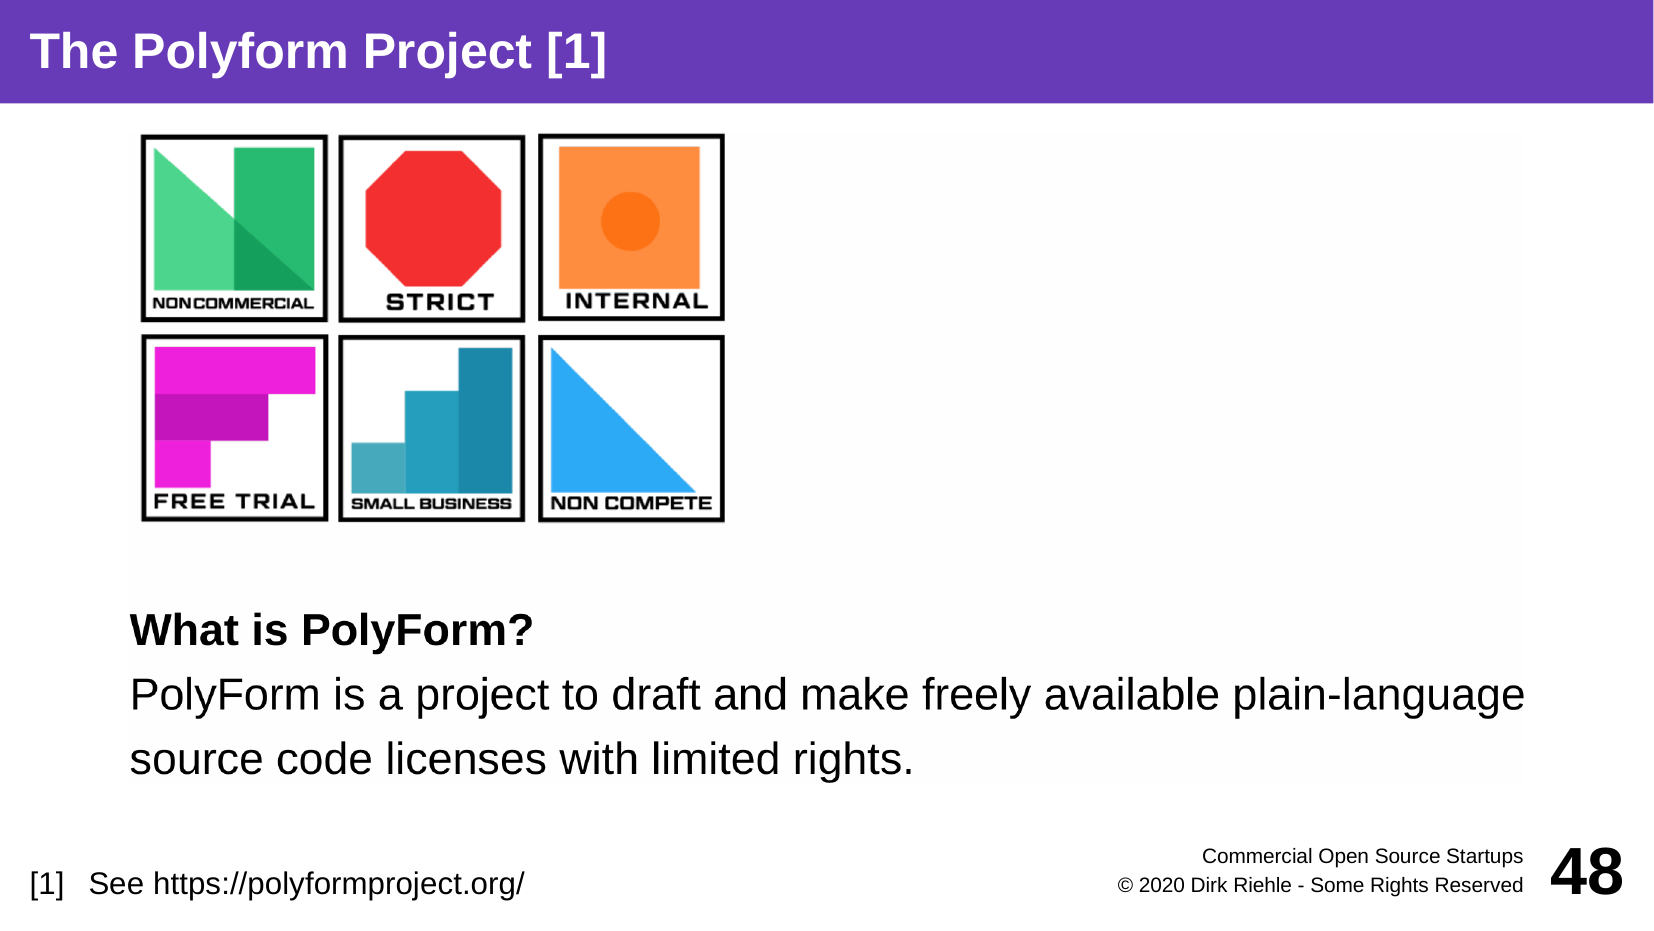

# The Polyform Project [1]
[1]	See https://polyformproject.org/
Commercial Open Source Startups
48
© 2020 Dirk Riehle - Some Rights Reserved